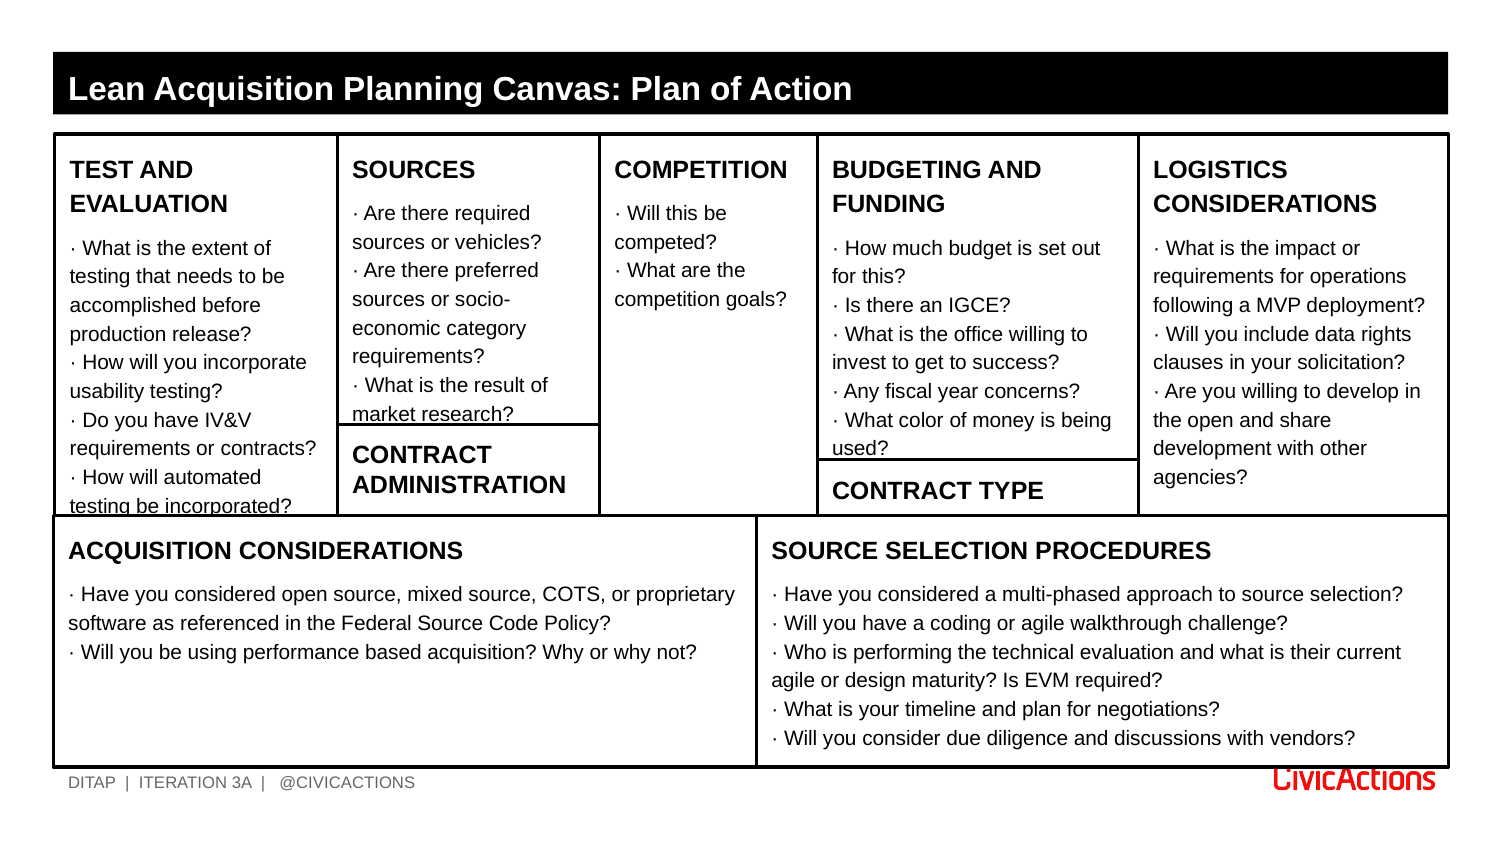

# Lean Acquisition Planning Canvas: Plan of Action
TEST AND EVALUATION
· What is the extent of testing that needs to be accomplished before production release?
· How will you incorporate usability testing?
· Do you have IV&V requirements or contracts?
· How will automated testing be incorporated?
SOURCES
· Are there required sources or vehicles?
· Are there preferred sources or socio-economic category requirements?
· What is the result of market research?
COMPETITION
· Will this be competed?
· What are the competition goals?
BUDGETING AND FUNDING
· How much budget is set out for this?
· Is there an IGCE?
· What is the office willing to invest to get to success?
· Any fiscal year concerns?
· What color of money is being used?
LOGISTICS CONSIDERATIONS
· What is the impact or requirements for operations following a MVP deployment?
· Will you include data rights clauses in your solicitation?
· Are you willing to develop in the open and share development with other agencies?
CONTRACT ADMINISTRATION
CONTRACT TYPE
ACQUISITION CONSIDERATIONS
· Have you considered open source, mixed source, COTS, or proprietary software as referenced in the Federal Source Code Policy?
· Will you be using performance based acquisition? Why or why not?
SOURCE SELECTION PROCEDURES
· Have you considered a multi-phased approach to source selection?
· Will you have a coding or agile walkthrough challenge?
· Who is performing the technical evaluation and what is their current agile or design maturity? Is EVM required?
· What is your timeline and plan for negotiations?
· Will you consider due diligence and discussions with vendors?